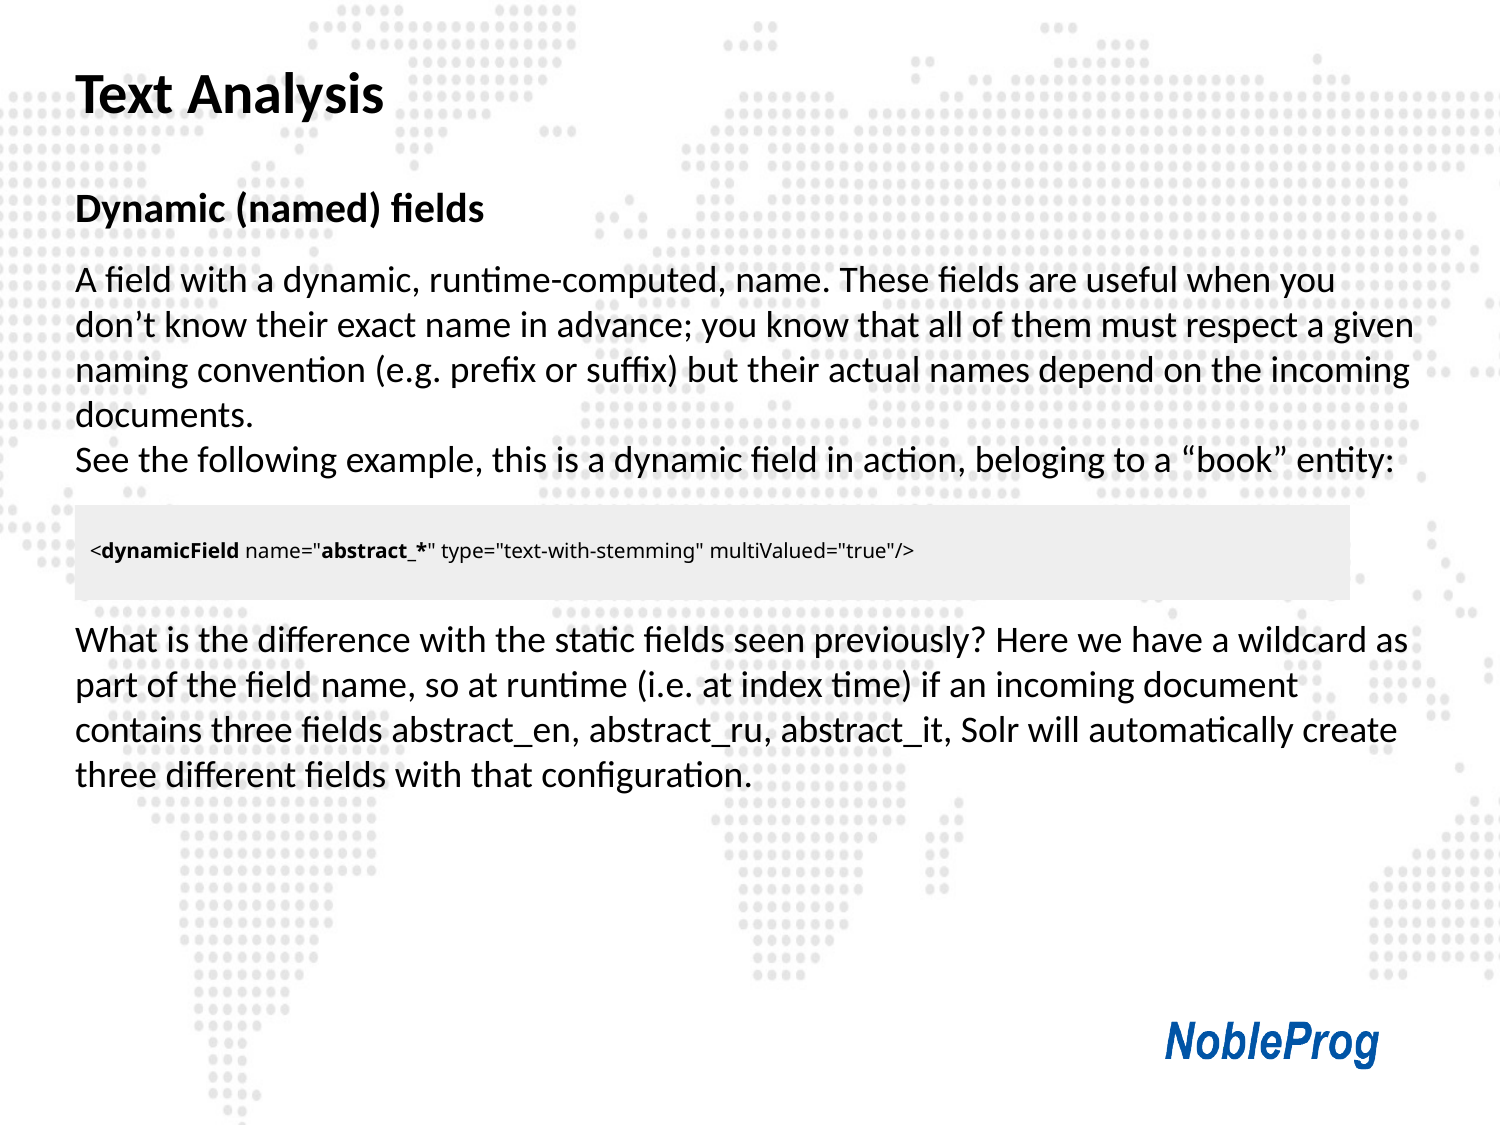

Text Analysis
Dynamic (named) fields
A field with a dynamic, runtime-computed, name. These fields are useful when you don’t know their exact name in advance; you know that all of them must respect a given naming convention (e.g. prefix or suffix) but their actual names depend on the incoming documents.
See the following example, this is a dynamic field in action, beloging to a “book” entity:
What is the difference with the static fields seen previously? Here we have a wildcard as part of the field name, so at runtime (i.e. at index time) if an incoming document contains three fields abstract_en, abstract_ru, abstract_it, Solr will automatically create three different fields with that configuration.
<dynamicField name="abstract_*" type="text-with-stemming" multiValued="true"/>